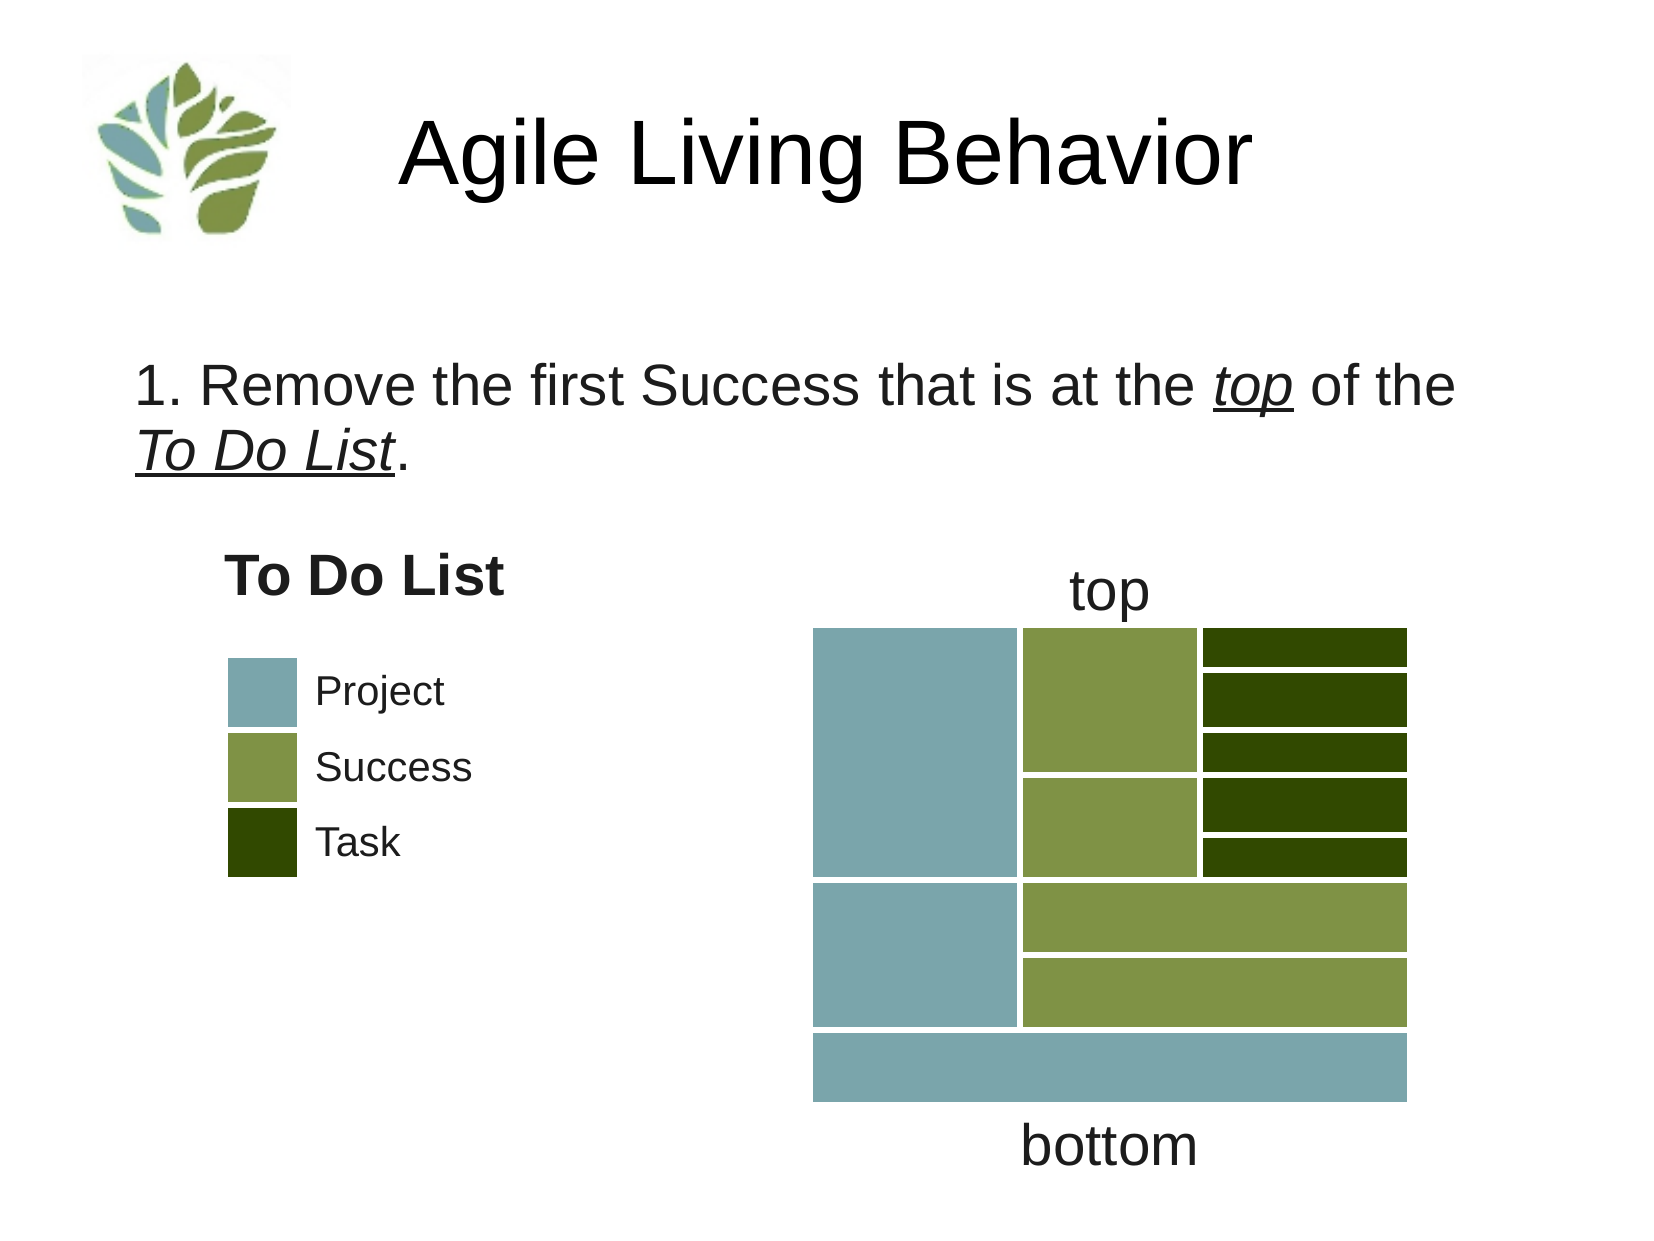

# Agile Living Behavior
1. Remove the first Success that is at the top of the To Do List.
To Do List
top
Project
Success
Task
bottom